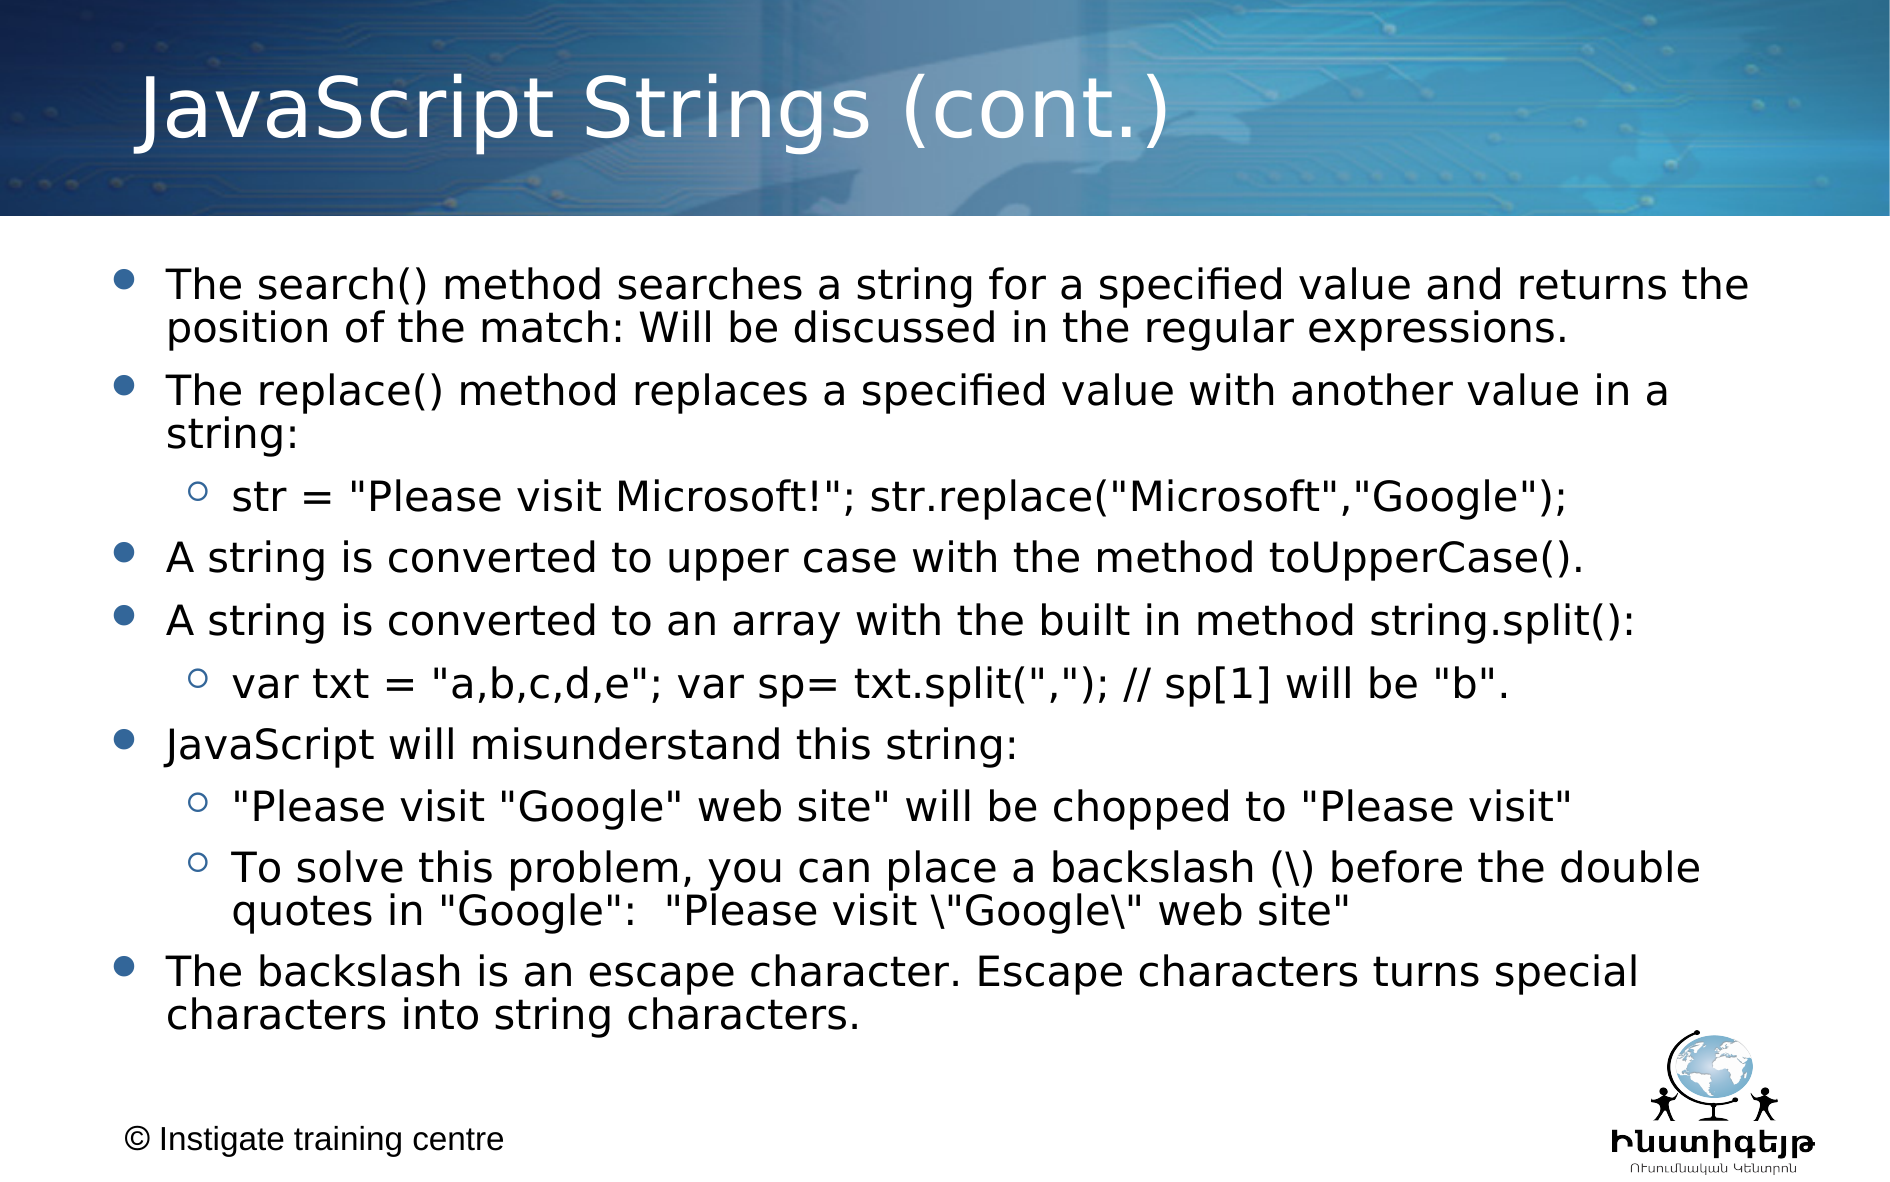

JavaScript Strings (cont.)
# The search() method searches a string for a specified value and returns the position of the match: Will be discussed in the regular expressions.
The replace() method replaces a specified value with another value in a string:
str = "Please visit Microsoft!"; str.replace("Microsoft","Google");
A string is converted to upper case with the method toUpperCase().
A string is converted to an array with the built in method string.split():
var txt = "a,b,c,d,e"; var sp= txt.split(","); // sp[1] will be "b".
JavaScript will misunderstand this string:
"Please visit "Google" web site" will be chopped to "Please visit"
To solve this problem, you can place a backslash (\) before the double quotes in "Google": "Please visit \"Google\" web site"
The backslash is an escape character. Escape characters turns special characters into string characters.